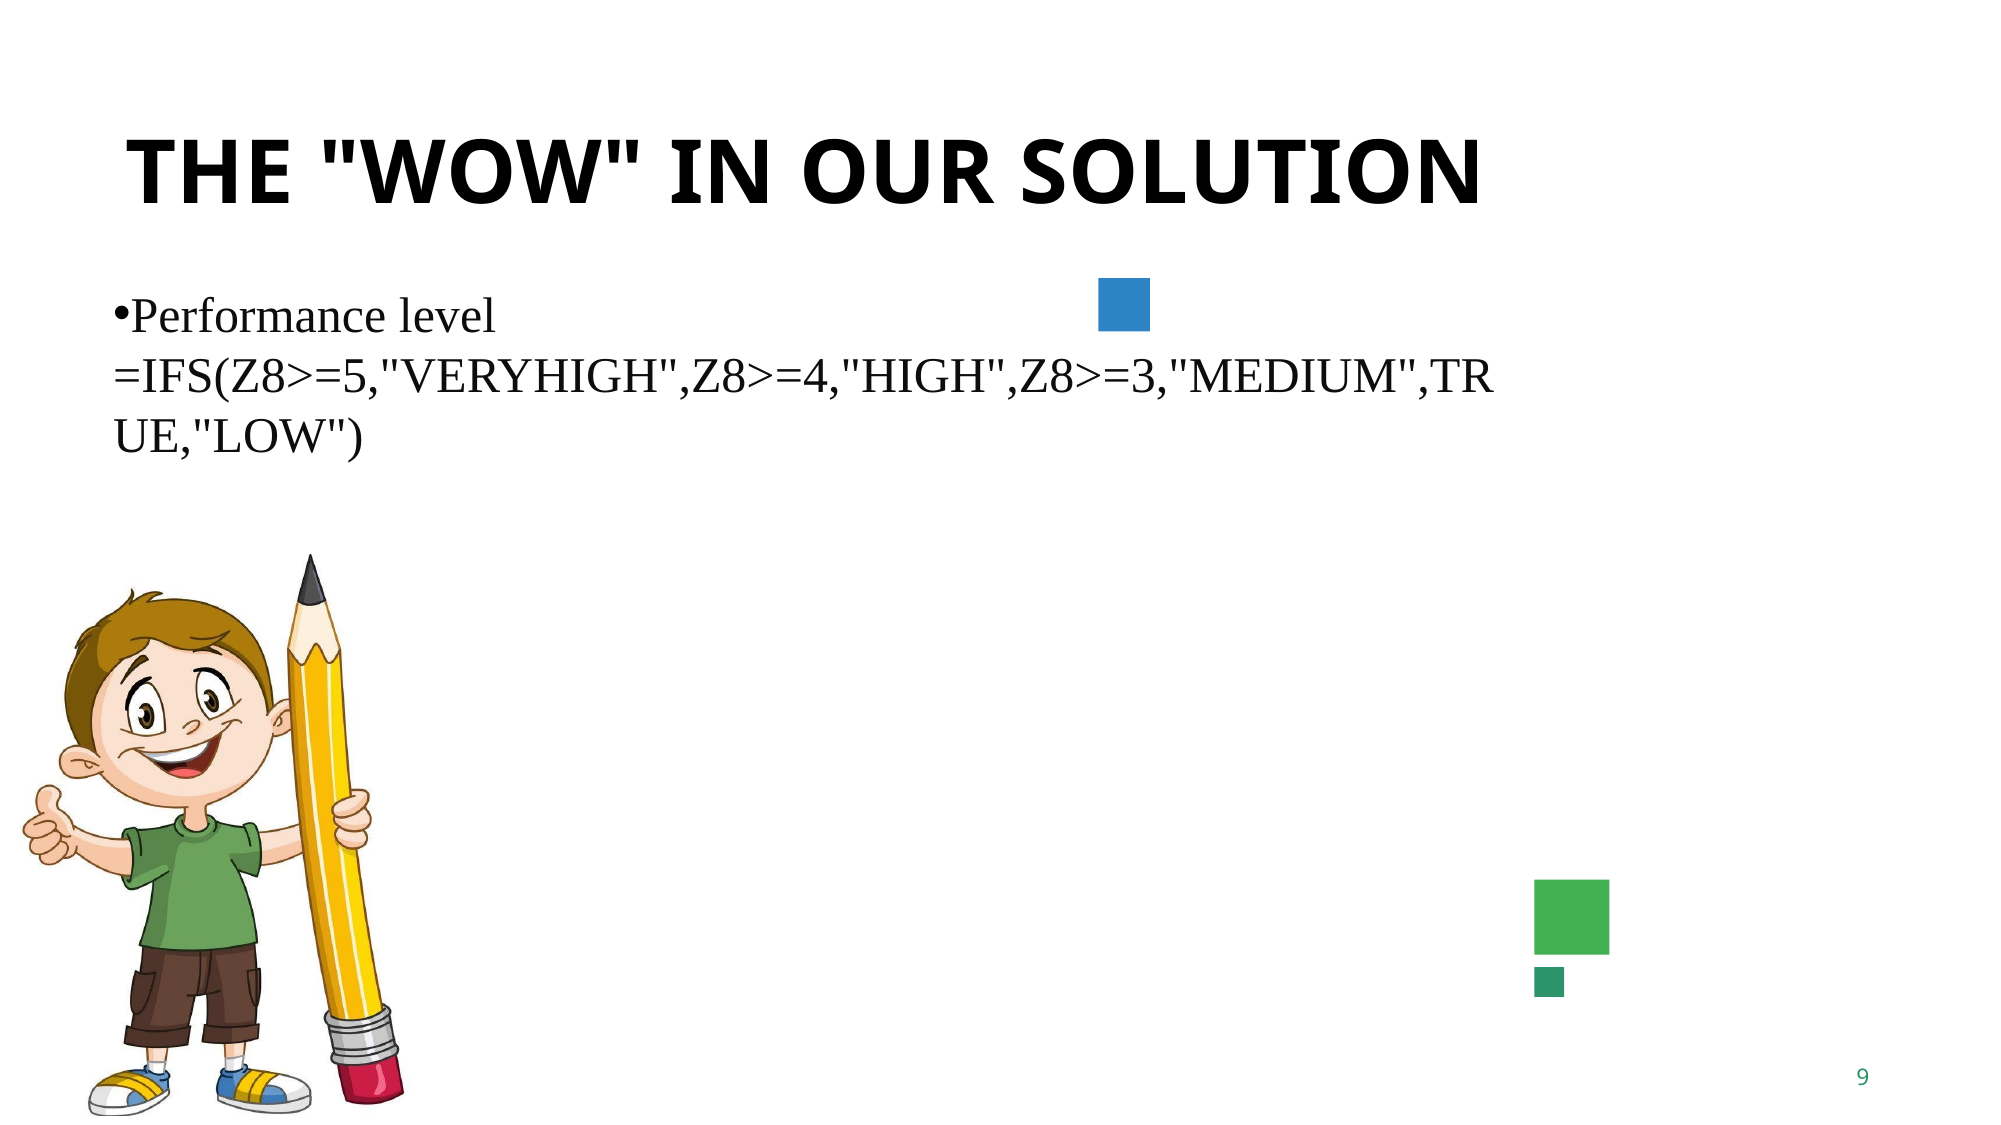

# THE "WOW" IN OUR SOLUTION
Performance level =IFS(Z8>=5,"VERYHIGH",Z8>=4,"HIGH",Z8>=3,"MEDIUM",TRUE,"LOW")
3/21/2024 Annual Review